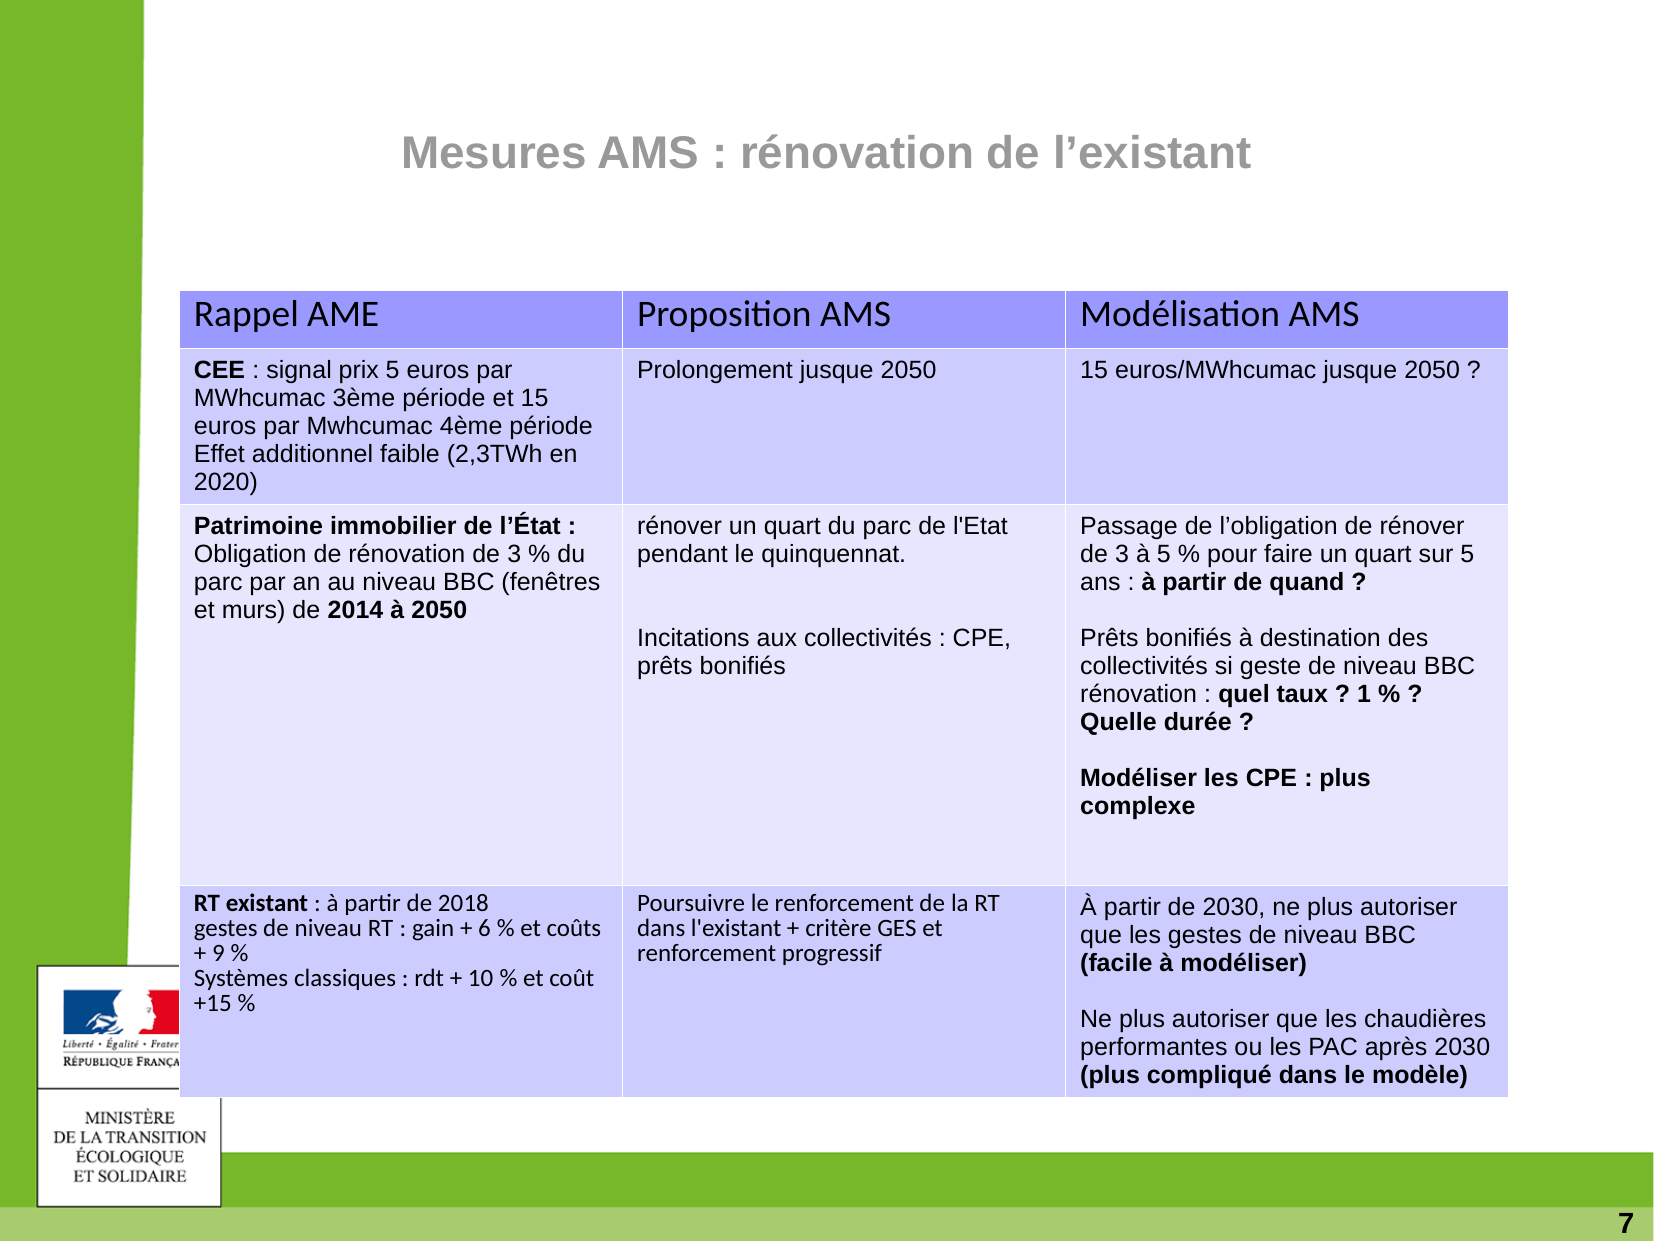

# Mesures AMS : rénovation de l’existant
| Rappel AME | Proposition AMS | Modélisation AMS |
| --- | --- | --- |
| CEE : signal prix 5 euros par MWhcumac 3ème période et 15 euros par Mwhcumac 4ème période Effet additionnel faible (2,3TWh en 2020) | Prolongement jusque 2050 | 15 euros/MWhcumac jusque 2050 ? |
| Patrimoine immobilier de l’État : Obligation de rénovation de 3 % du parc par an au niveau BBC (fenêtres et murs) de 2014 à 2050 | rénover un quart du parc de l'Etat pendant le quinquennat. Incitations aux collectivités : CPE, prêts bonifiés | Passage de l’obligation de rénover de 3 à 5 % pour faire un quart sur 5 ans : à partir de quand ? Prêts bonifiés à destination des collectivités si geste de niveau BBC rénovation : quel taux ? 1 % ? Quelle durée ? Modéliser les CPE : plus complexe |
| RT existant : à partir de 2018 gestes de niveau RT : gain + 6 % et coûts + 9 % Systèmes classiques : rdt + 10 % et coût +15 % | Poursuivre le renforcement de la RT dans l'existant + critère GES et renforcement progressif | À partir de 2030, ne plus autoriser que les gestes de niveau BBC (facile à modéliser) Ne plus autoriser que les chaudières performantes ou les PAC après 2030 (plus compliqué dans le modèle) |